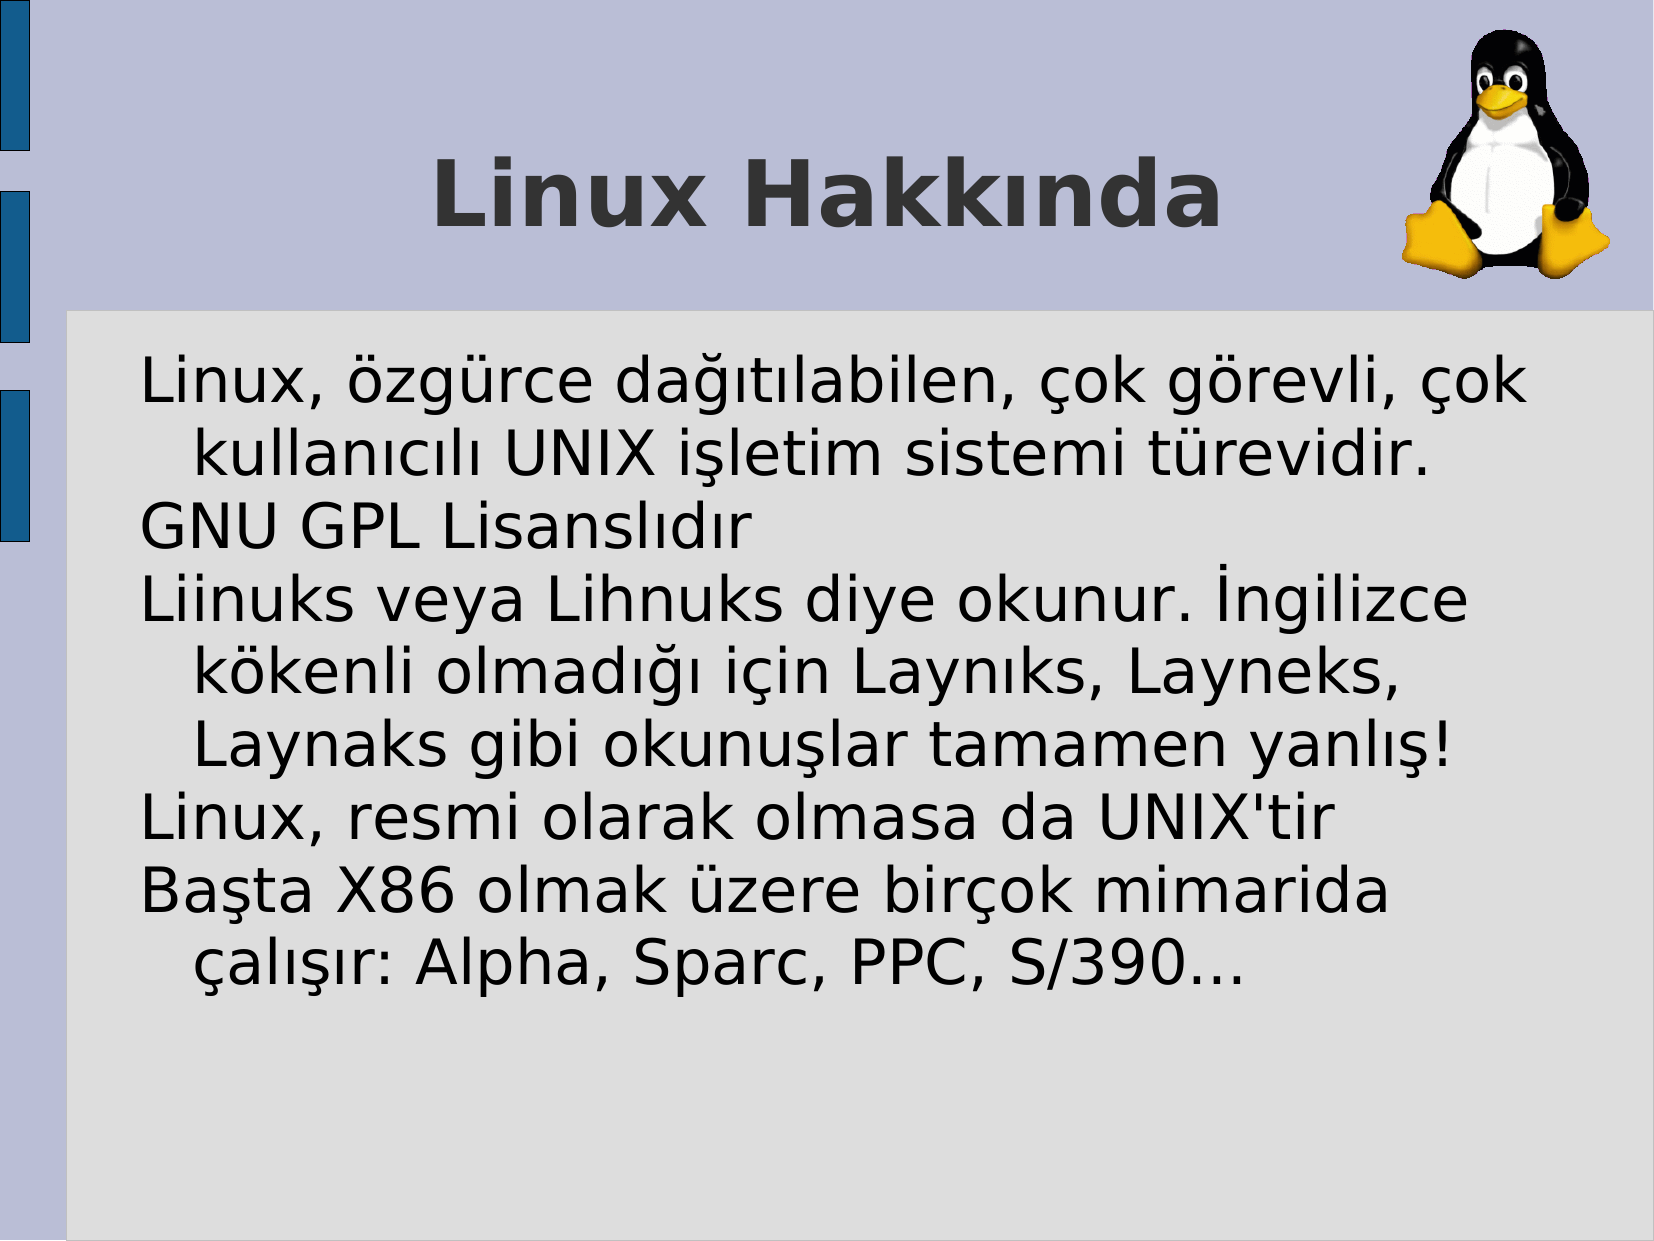

# Linux Hakkında
Linux, özgürce dağıtılabilen, çok görevli, çok kullanıcılı UNIX işletim sistemi türevidir.
GNU GPL Lisanslıdır
Liinuks veya Lihnuks diye okunur. İngilizce kökenli olmadığı için Laynıks, Layneks, Laynaks gibi okunuşlar tamamen yanlış!
Linux, resmi olarak olmasa da UNIX'tir
Başta X86 olmak üzere birçok mimarida çalışır: Alpha, Sparc, PPC, S/390...